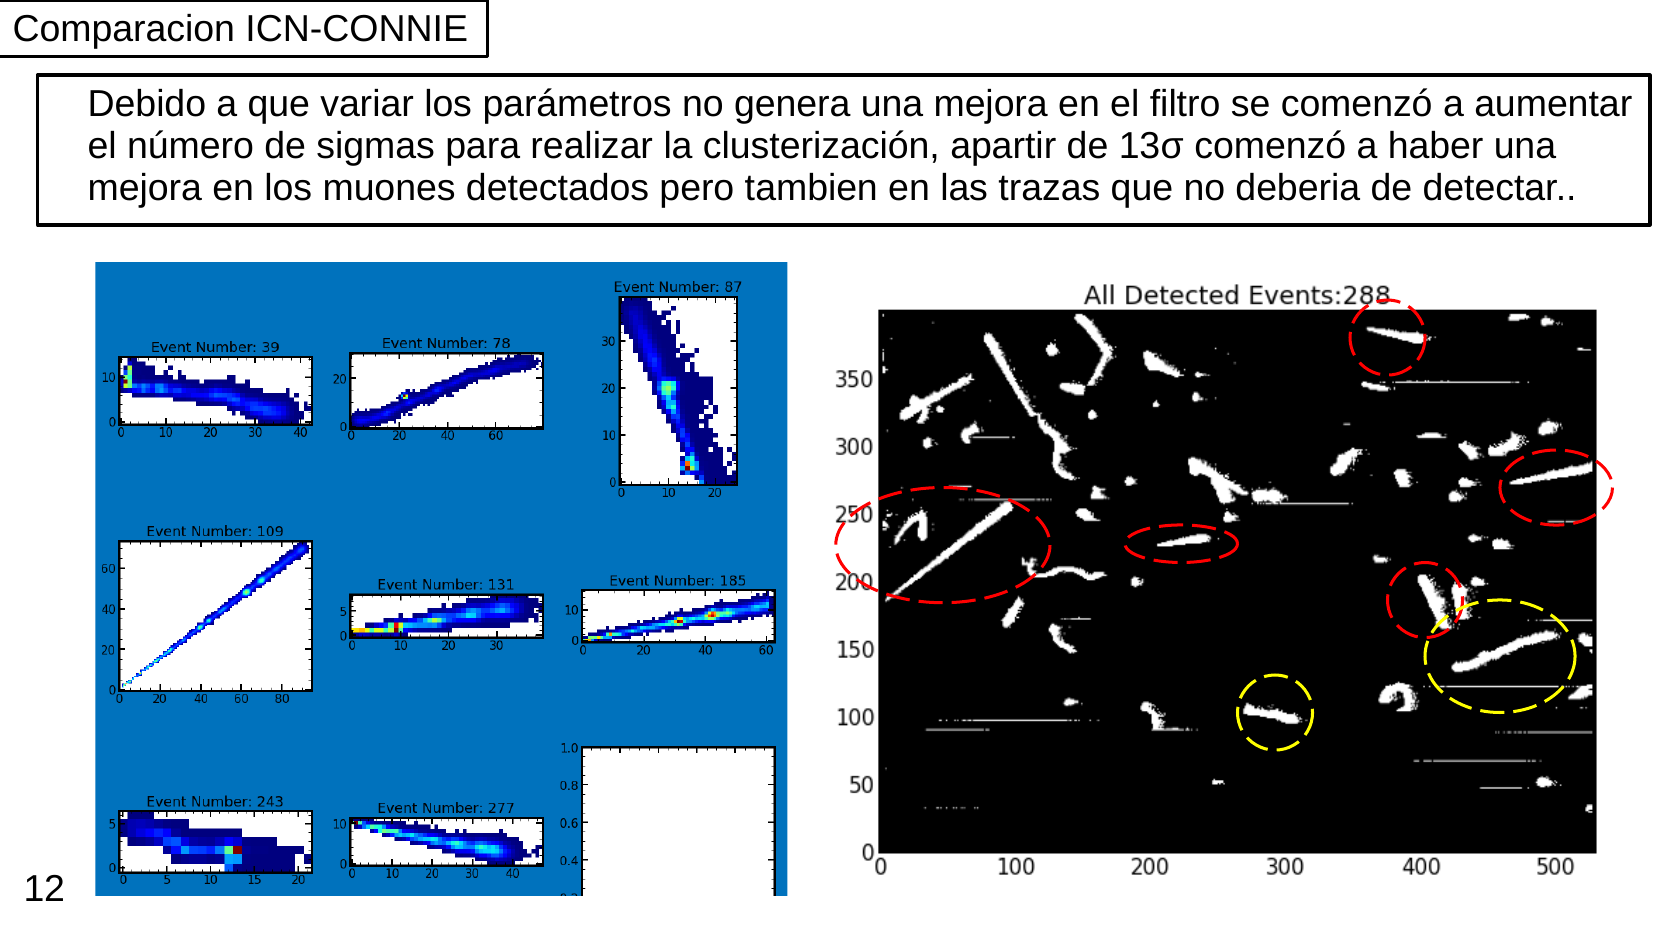

Comparacion ICN-CONNIE
Debido a que variar los parámetros no genera una mejora en el filtro se comenzó a aumentar el número de sigmas para realizar la clusterización, apartir de 13σ comenzó a haber una mejora en los muones detectados pero tambien en las trazas que no deberia de detectar..